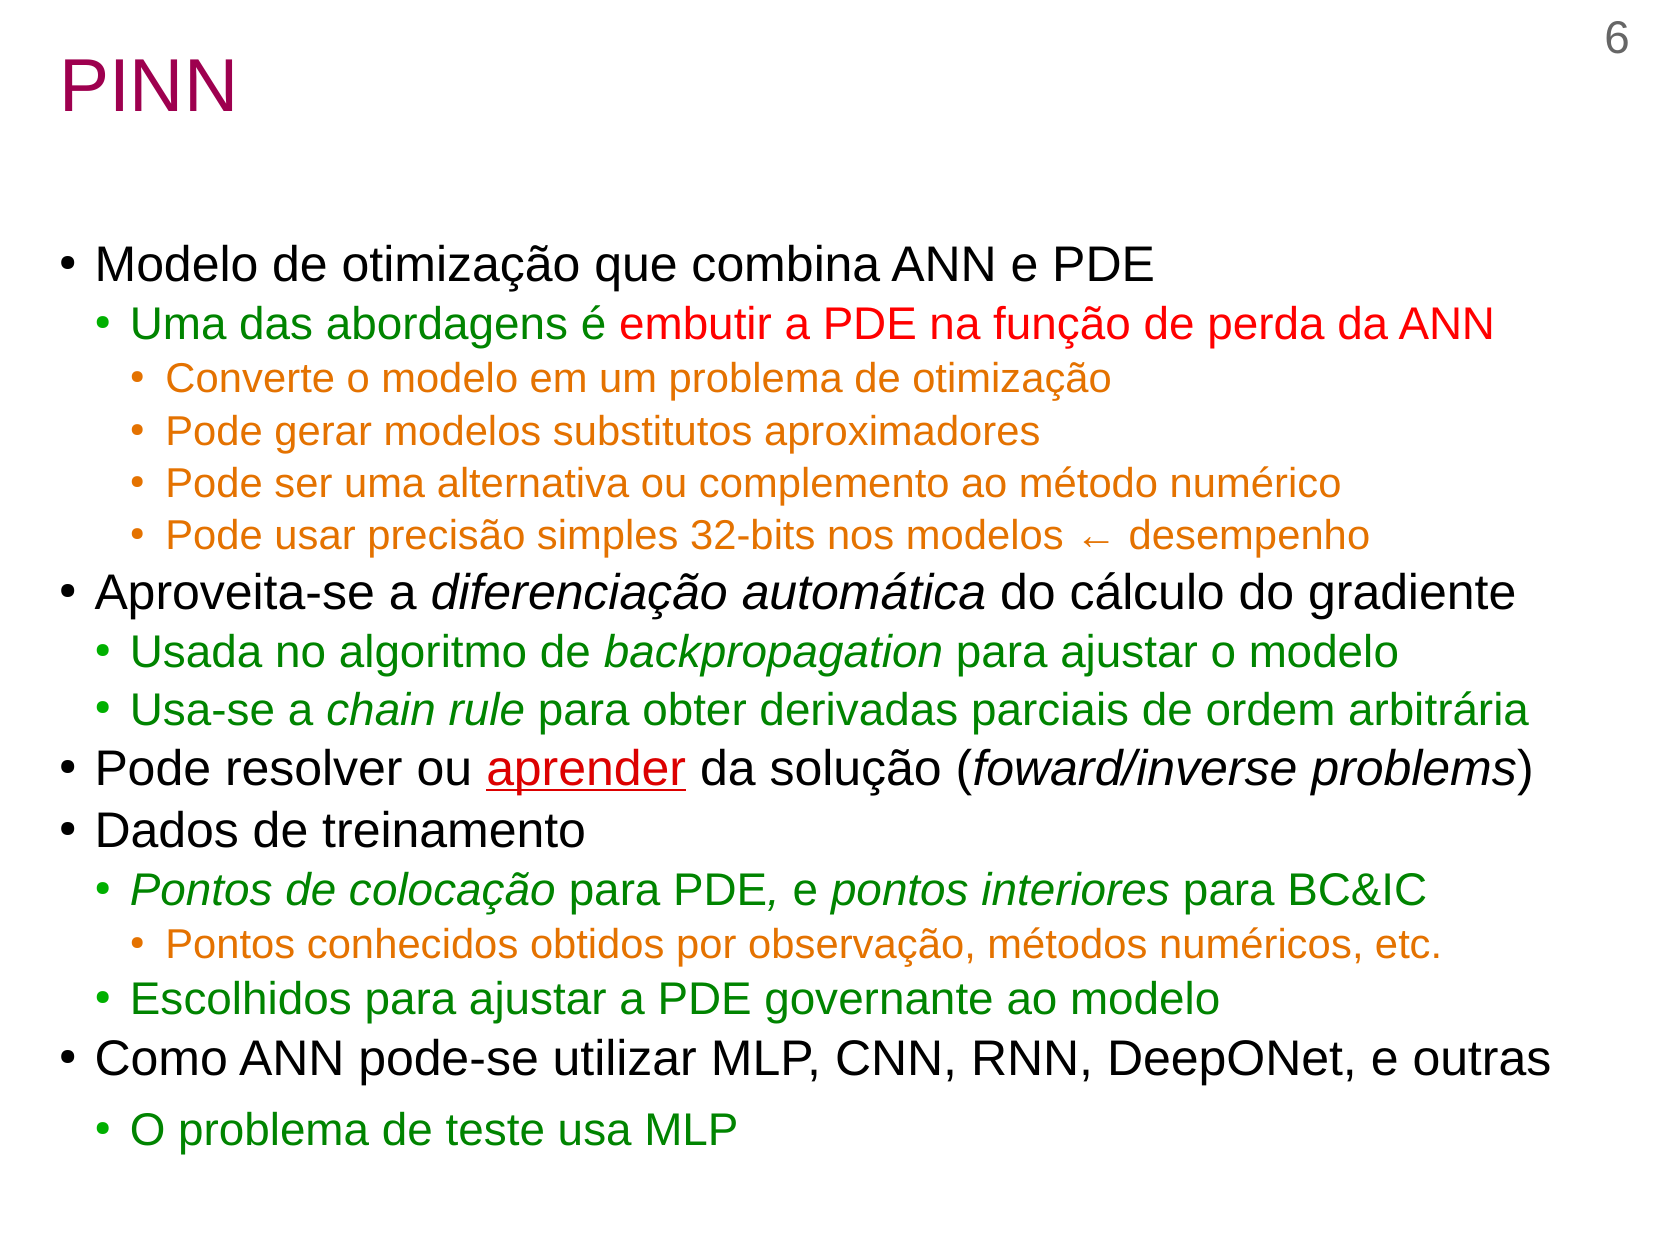

6
# PINN
Modelo de otimização que combina ANN e PDE
Uma das abordagens é embutir a PDE na função de perda da ANN
Converte o modelo em um problema de otimização
Pode gerar modelos substitutos aproximadores
Pode ser uma alternativa ou complemento ao método numérico
Pode usar precisão simples 32-bits nos modelos ← desempenho
Aproveita-se a diferenciação automática do cálculo do gradiente
Usada no algoritmo de backpropagation para ajustar o modelo
Usa-se a chain rule para obter derivadas parciais de ordem arbitrária
Pode resolver ou aprender da solução (foward/inverse problems)
Dados de treinamento
Pontos de colocação para PDE, e pontos interiores para BC&IC
Pontos conhecidos obtidos por observação, métodos numéricos, etc.
Escolhidos para ajustar a PDE governante ao modelo
Como ANN pode-se utilizar MLP, CNN, RNN, DeepONet, e outras
O problema de teste usa MLP